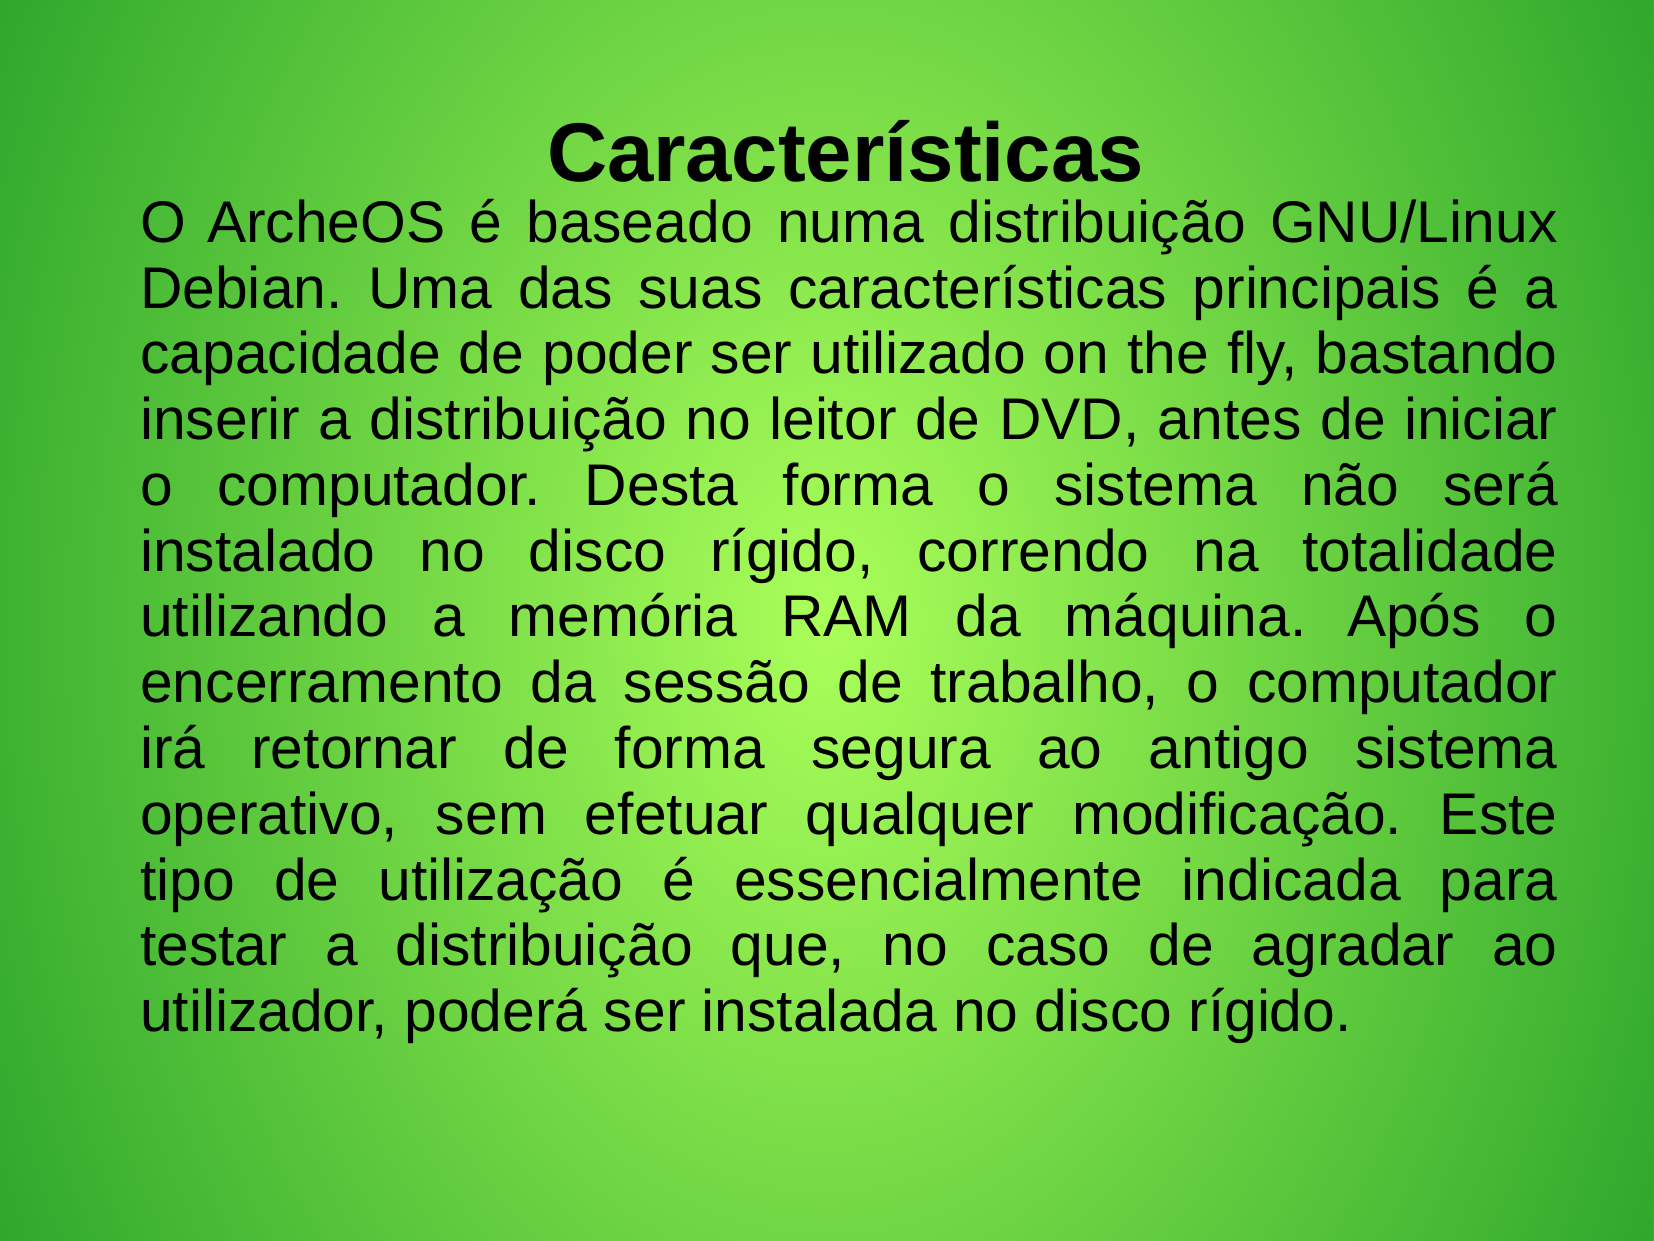

# Características
O ArcheOS é baseado numa distribuição GNU/Linux Debian. Uma das suas características principais é a capacidade de poder ser utilizado on the fly, bastando inserir a distribuição no leitor de DVD, antes de iniciar o computador. Desta forma o sistema não será instalado no disco rígido, correndo na totalidade utilizando a memória RAM da máquina. Após o encerramento da sessão de trabalho, o computador irá retornar de forma segura ao antigo sistema operativo, sem efetuar qualquer modificação. Este tipo de utilização é essencialmente indicada para testar a distribuição que, no caso de agradar ao utilizador, poderá ser instalada no disco rígido.